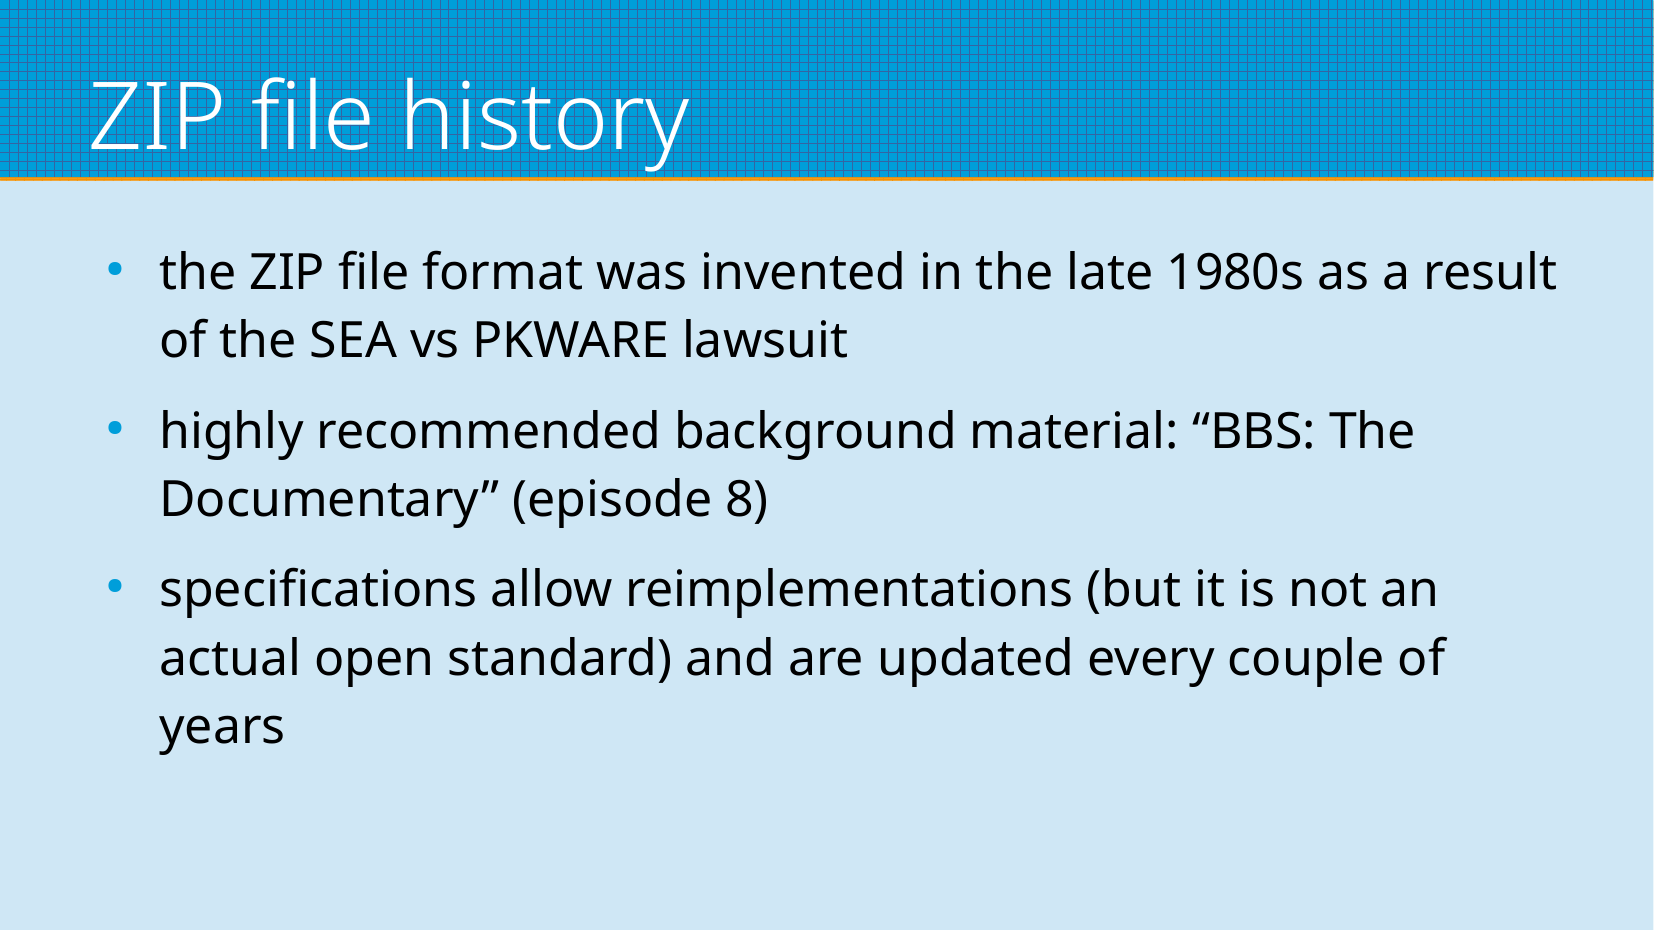

# ZIP file history
the ZIP file format was invented in the late 1980s as a result of the SEA vs PKWARE lawsuit
highly recommended background material: “BBS: The Documentary” (episode 8)
specifications allow reimplementations (but it is not an actual open standard) and are updated every couple of years